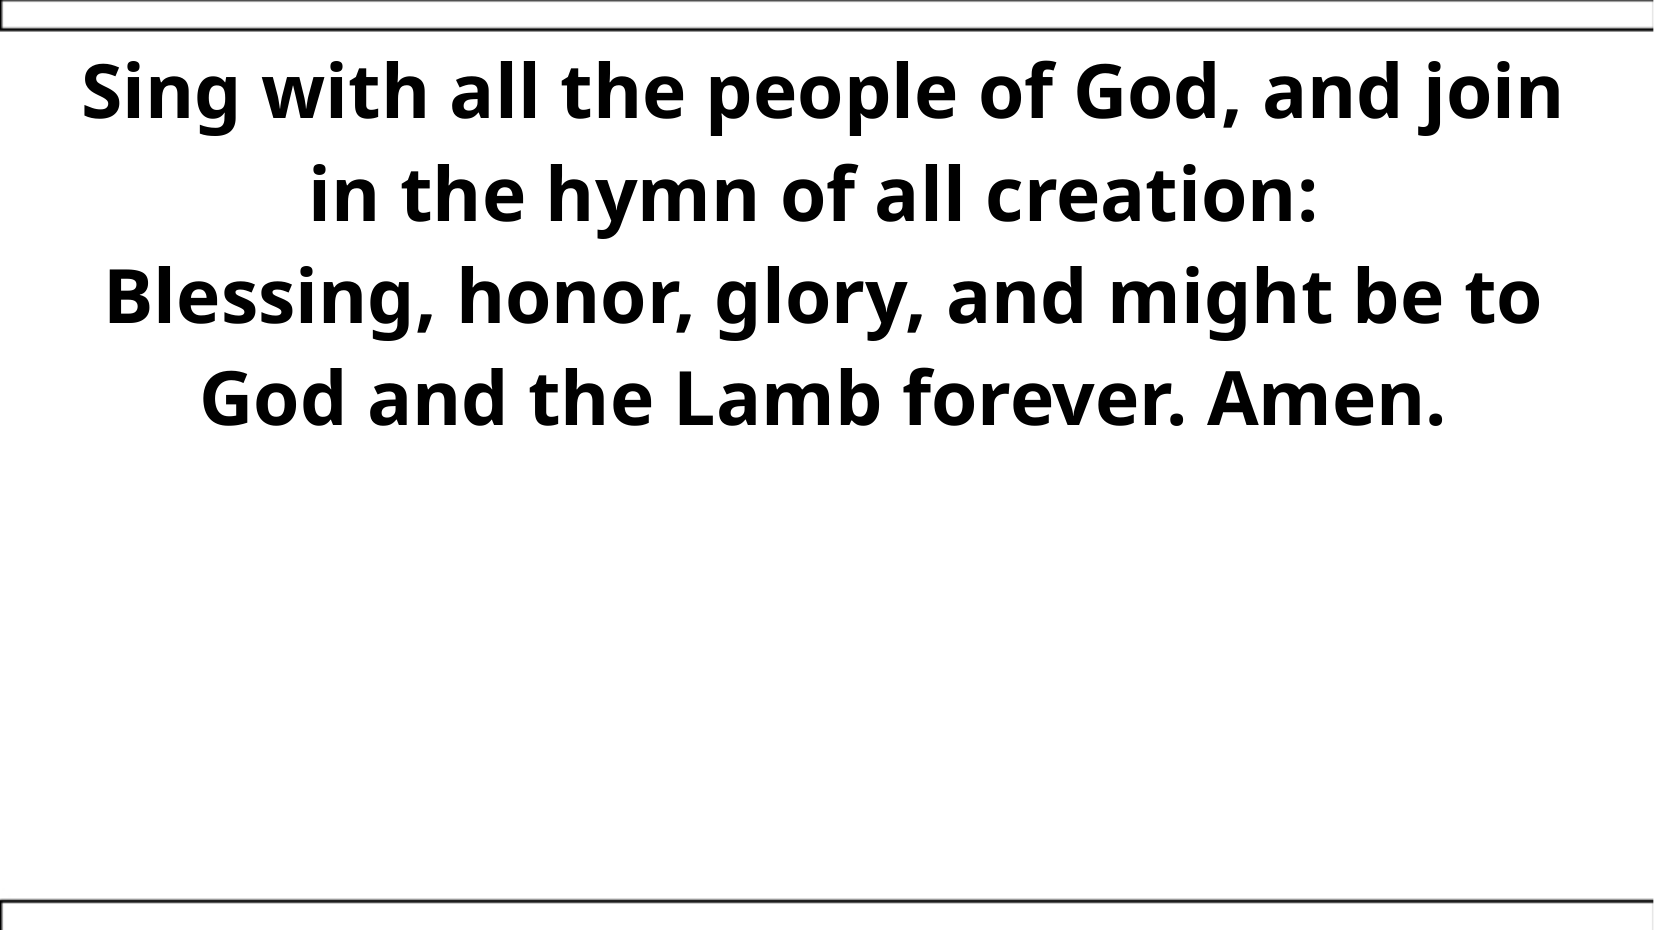

Sing with all the people of God, and join in the hymn of all creation:
Blessing, honor, glory, and might be to God and the Lamb forever. Amen.